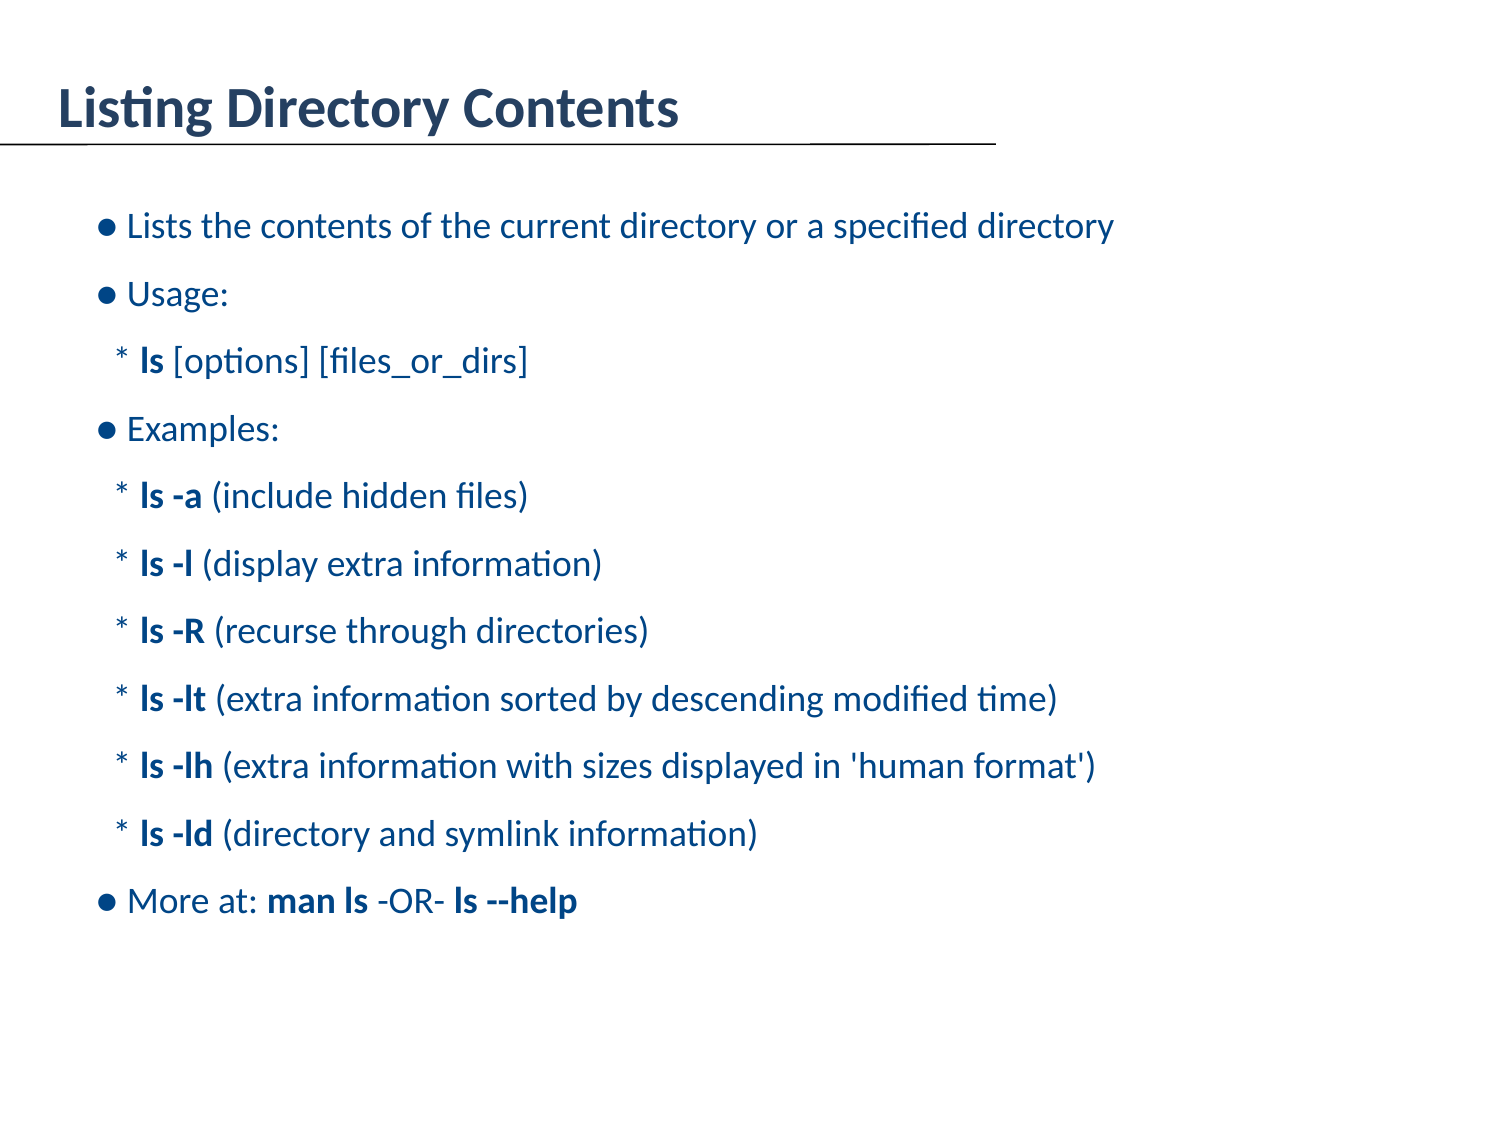

Listing Directory Contents
● Lists the contents of the current directory or a specified directory
● Usage:
 * ls [options] [files_or_dirs]
● Examples:
 * ls -a (include hidden files)
 * ls -l (display extra information)
 * ls -R (recurse through directories)
 * ls -lt (extra information sorted by descending modified time)
 * ls -lh (extra information with sizes displayed in 'human format')
 * ls -ld (directory and symlink information)
● More at: man ls -OR- ls --help